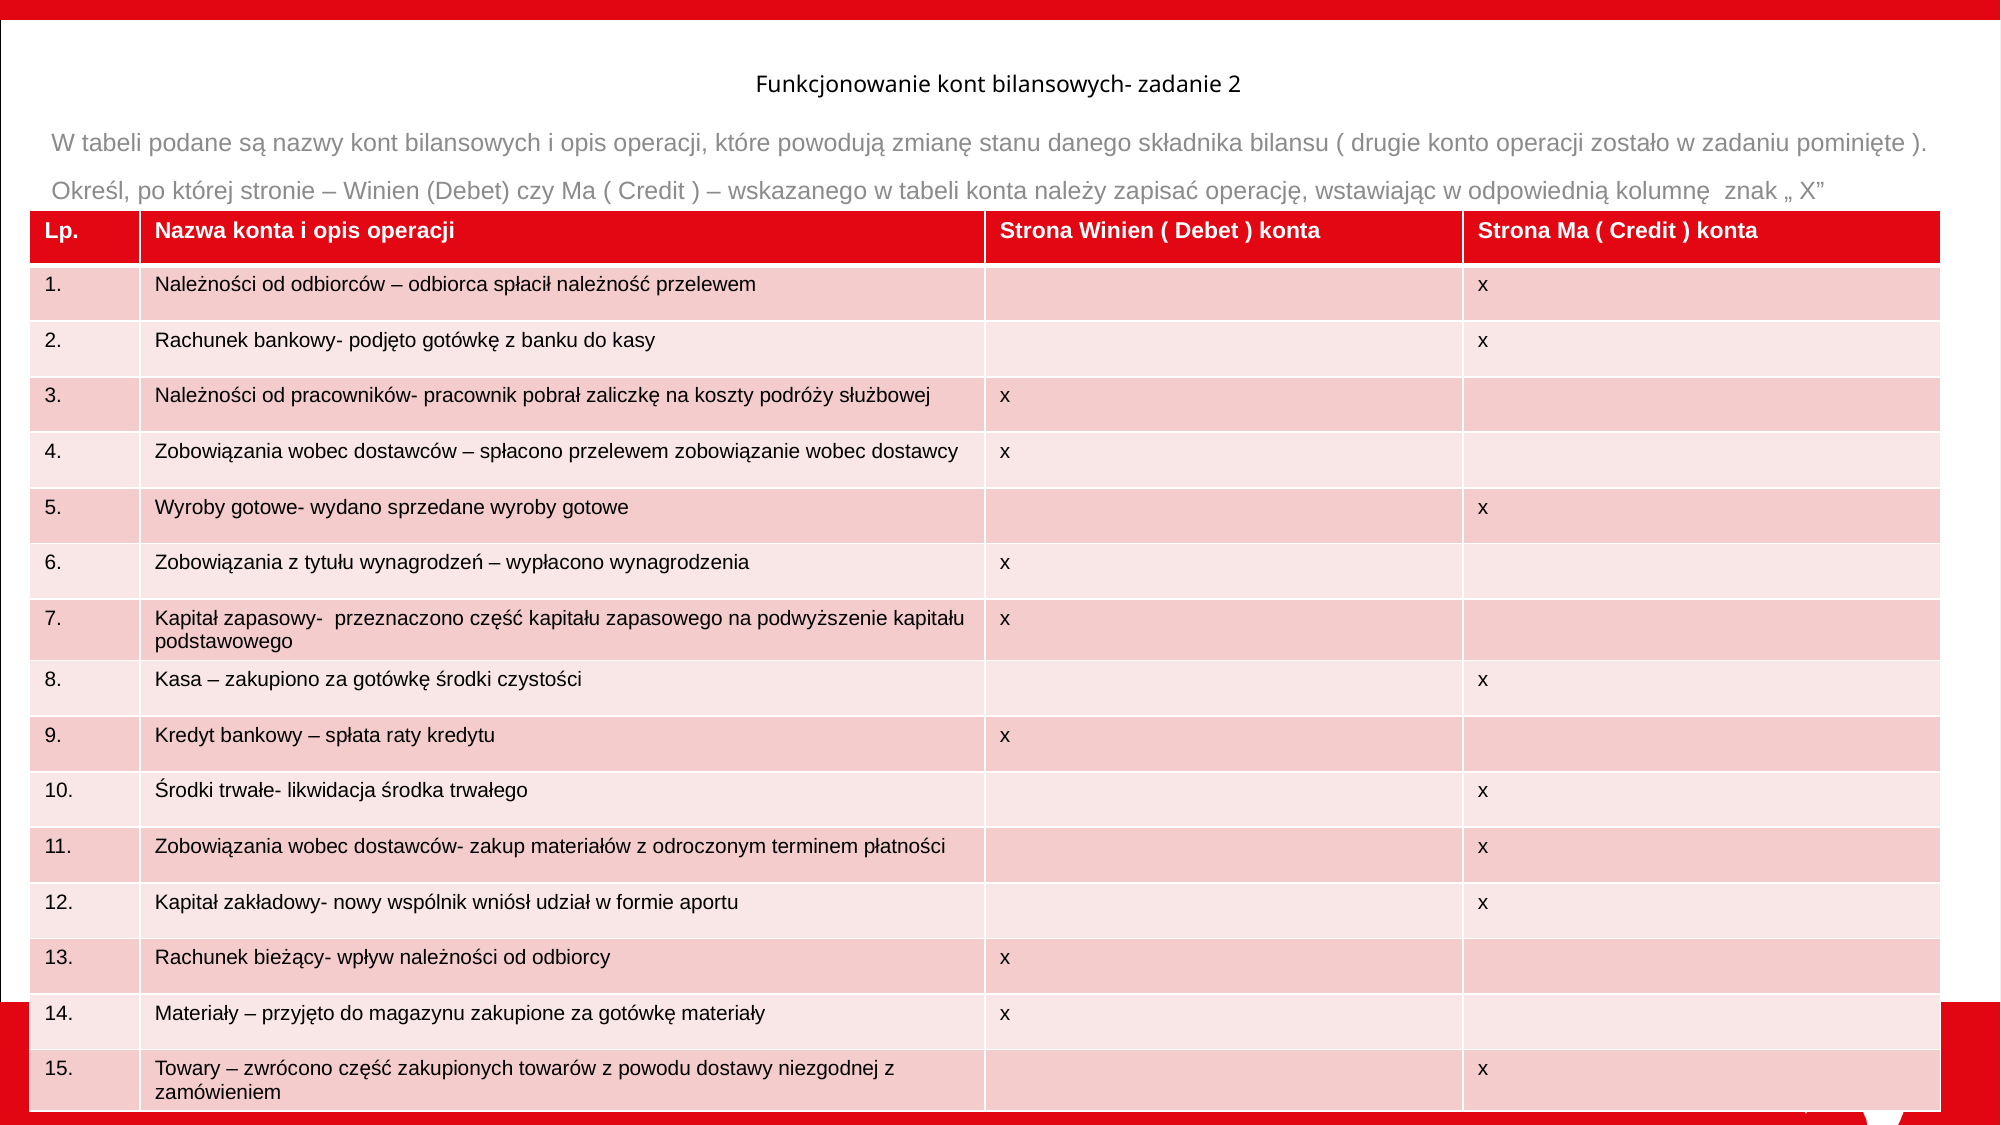

# Funkcjonowanie kont bilansowych- zadanie 2
W tabeli podane są nazwy kont bilansowych i opis operacji, które powodują zmianę stanu danego składnika bilansu ( drugie konto operacji zostało w zadaniu pominięte ).
Określ, po której stronie – Winien (Debet) czy Ma ( Credit ) – wskazanego w tabeli konta należy zapisać operację, wstawiając w odpowiednią kolumnę znak „ X”
| Lp. | Nazwa konta i opis operacji | Strona Winien ( Debet ) konta | Strona Ma ( Credit ) konta |
| --- | --- | --- | --- |
| 1. | Należności od odbiorców – odbiorca spłacił należność przelewem | | x |
| 2. | Rachunek bankowy- podjęto gotówkę z banku do kasy | | x |
| 3. | Należności od pracowników- pracownik pobrał zaliczkę na koszty podróży służbowej | x | |
| 4. | Zobowiązania wobec dostawców – spłacono przelewem zobowiązanie wobec dostawcy | x | |
| 5. | Wyroby gotowe- wydano sprzedane wyroby gotowe | | x |
| 6. | Zobowiązania z tytułu wynagrodzeń – wypłacono wynagrodzenia | x | |
| 7. | Kapitał zapasowy- przeznaczono część kapitału zapasowego na podwyższenie kapitału podstawowego | x | |
| 8. | Kasa – zakupiono za gotówkę środki czystości | | x |
| 9. | Kredyt bankowy – spłata raty kredytu | x | |
| 10. | Środki trwałe- likwidacja środka trwałego | | x |
| 11. | Zobowiązania wobec dostawców- zakup materiałów z odroczonym terminem płatności | | x |
| 12. | Kapitał zakładowy- nowy wspólnik wniósł udział w formie aportu | | x |
| 13. | Rachunek bieżący- wpływ należności od odbiorcy | x | |
| 14. | Materiały – przyjęto do magazynu zakupione za gotówkę materiały | x | |
| 15. | Towary – zwrócono część zakupionych towarów z powodu dostawy niezgodnej z zamówieniem | | x |